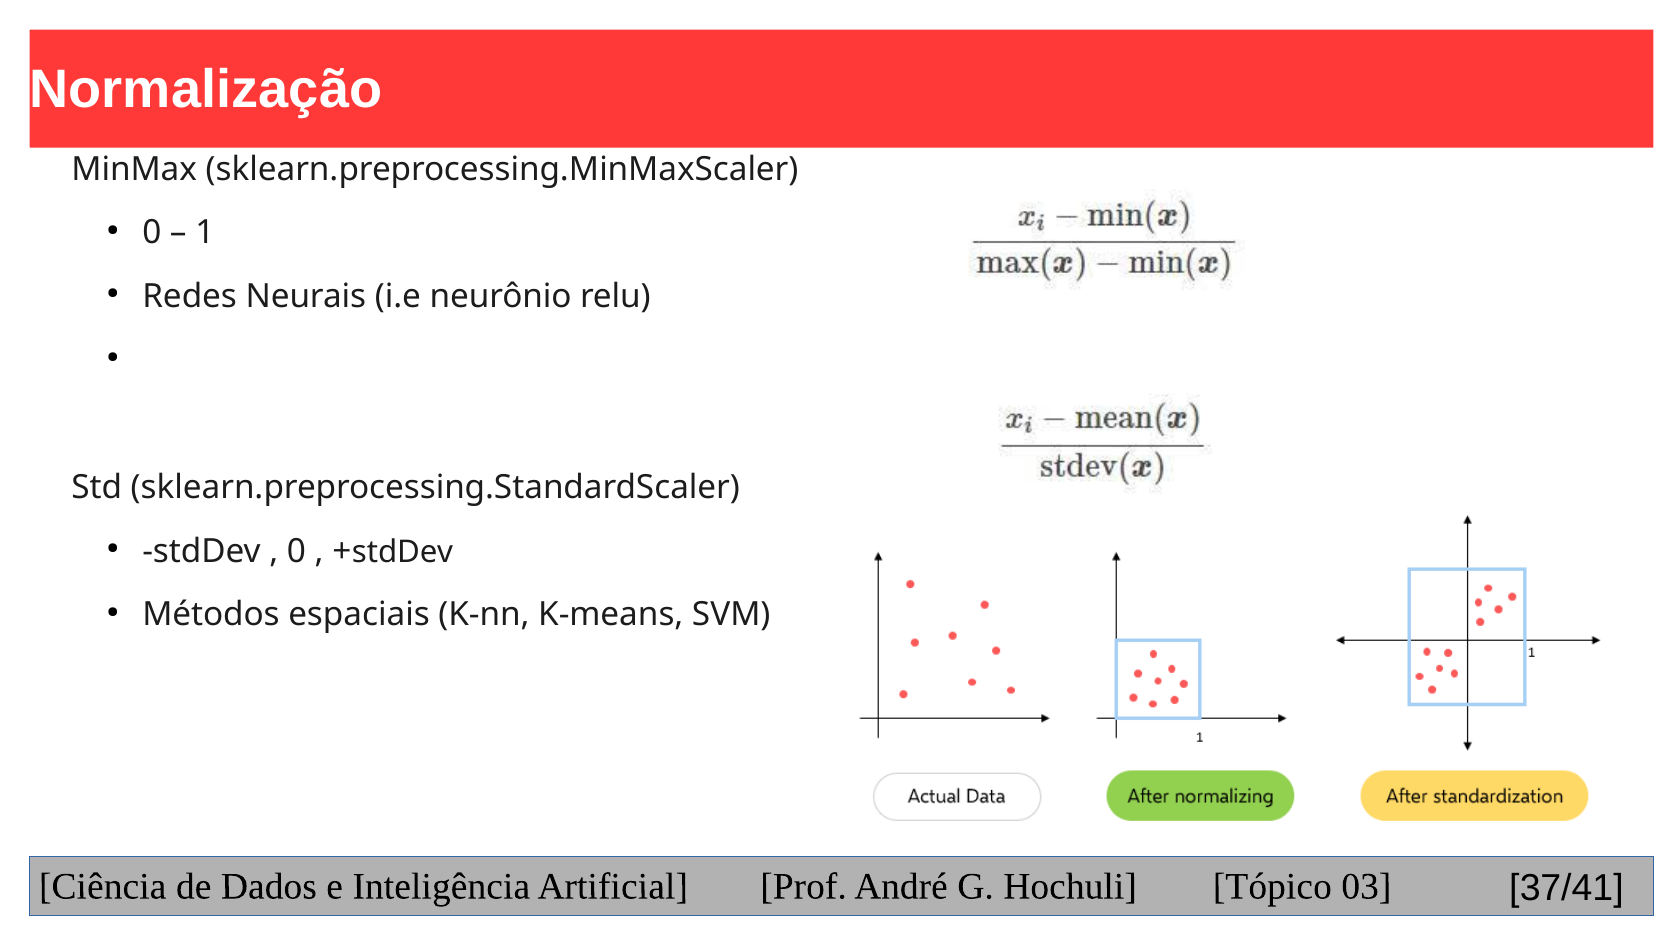

# Normalização
MinMax (sklearn.preprocessing.MinMaxScaler)
0 – 1
Redes Neurais (i.e neurônio relu)
Std (sklearn.preprocessing.StandardScaler)
-stdDev , 0 , +stdDev
Métodos espaciais (K-nn, K-means, SVM)